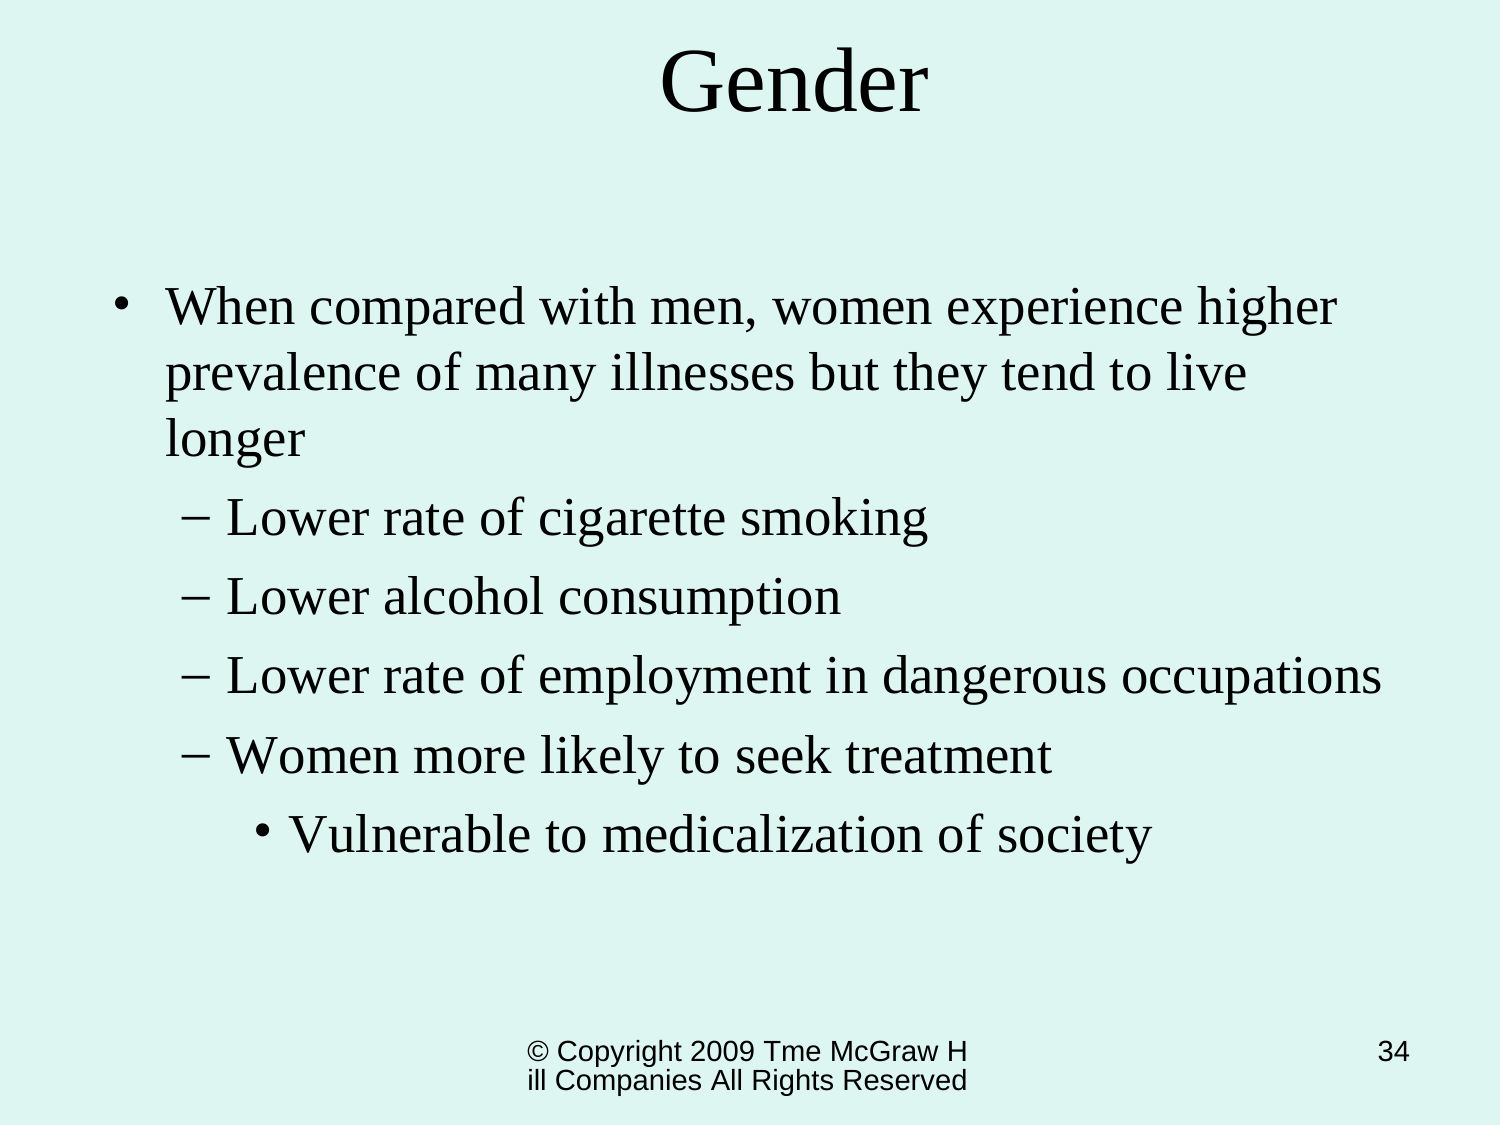

# Gender
When compared with men, women experience higher prevalence of many illnesses but they tend to live longer
Lower rate of cigarette smoking
Lower alcohol consumption
Lower rate of employment in dangerous occupations
Women more likely to seek treatment
Vulnerable to medicalization of society
© Copyright 2009 Tme McGraw Hill Companies All Rights Reserved
34